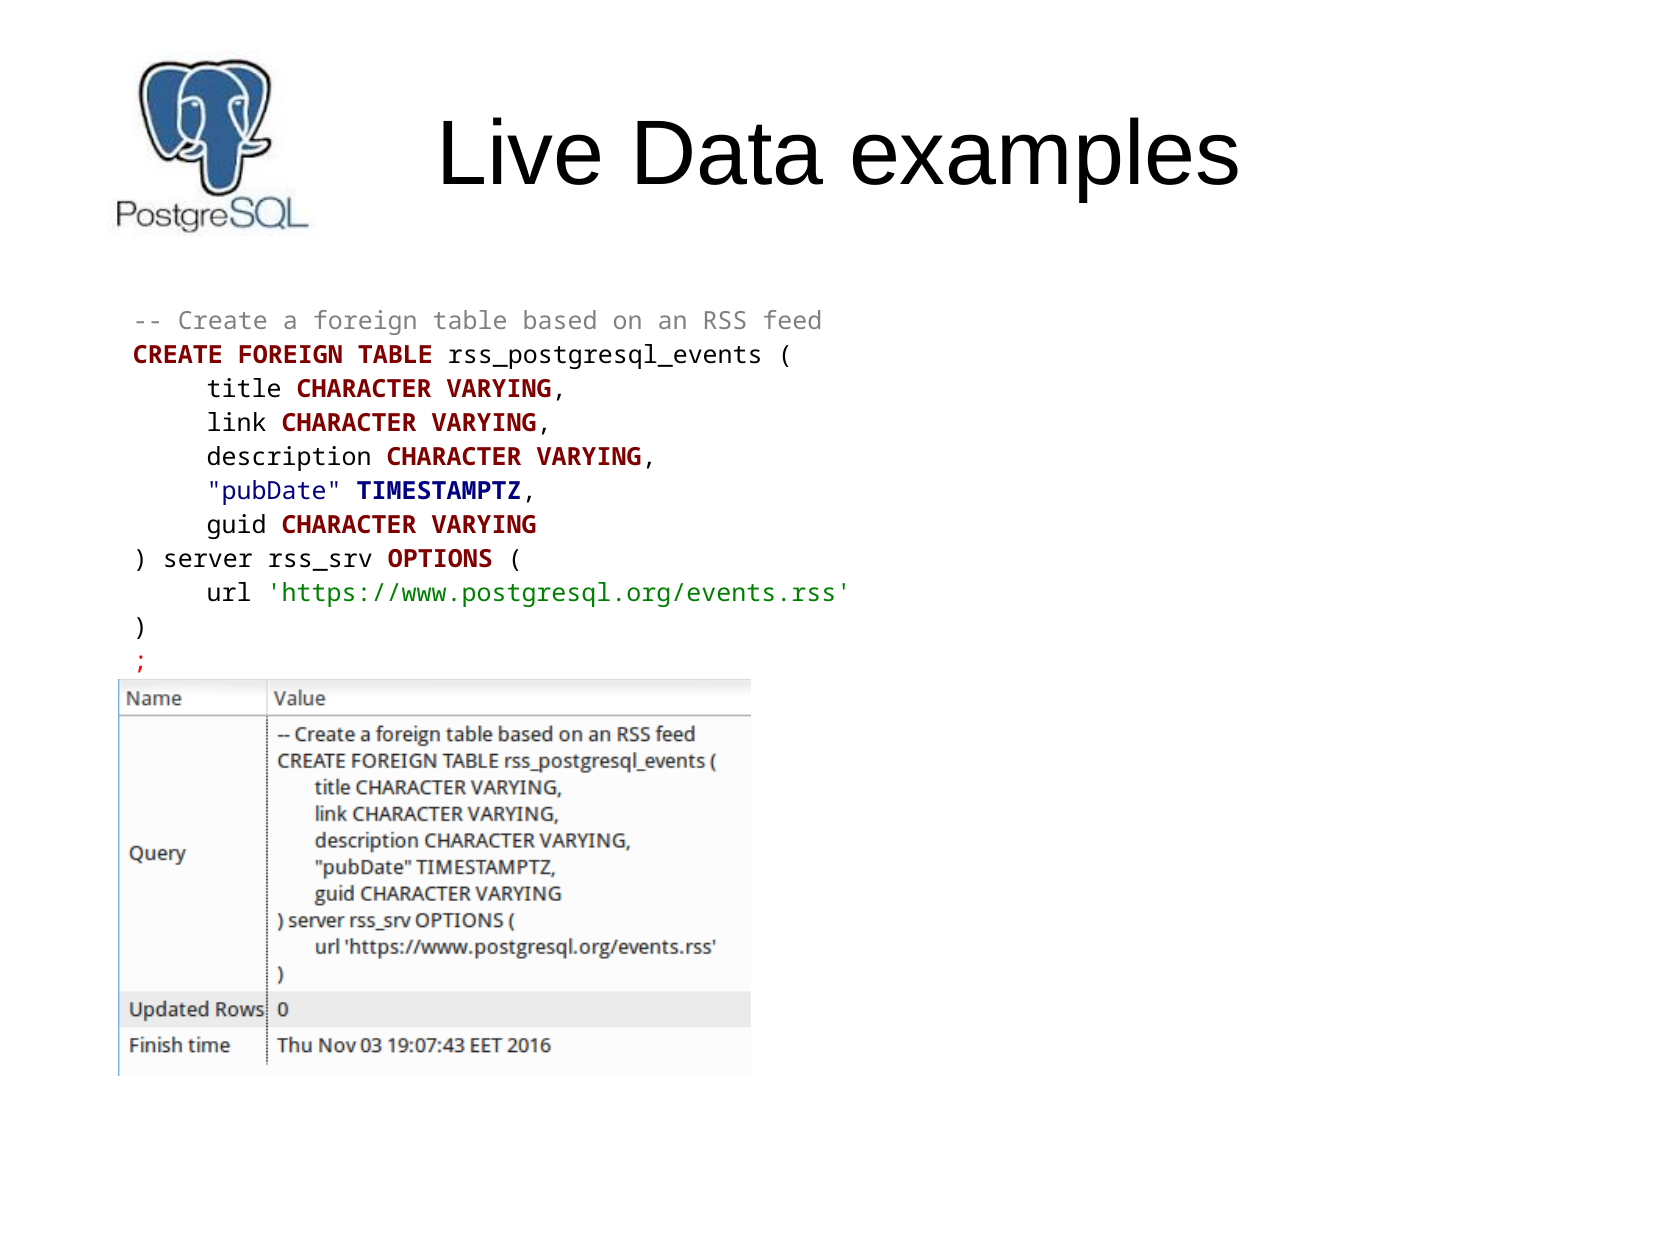

# Live Data examples
-- Create a foreign table based on an RSS feed
CREATE FOREIGN TABLE rss_postgresql_events (
	title CHARACTER VARYING,
	link CHARACTER VARYING,
	description CHARACTER VARYING,
	"pubDate" TIMESTAMPTZ,
	guid CHARACTER VARYING
) server rss_srv OPTIONS (
	url 'https://www.postgresql.org/events.rss'
)
;